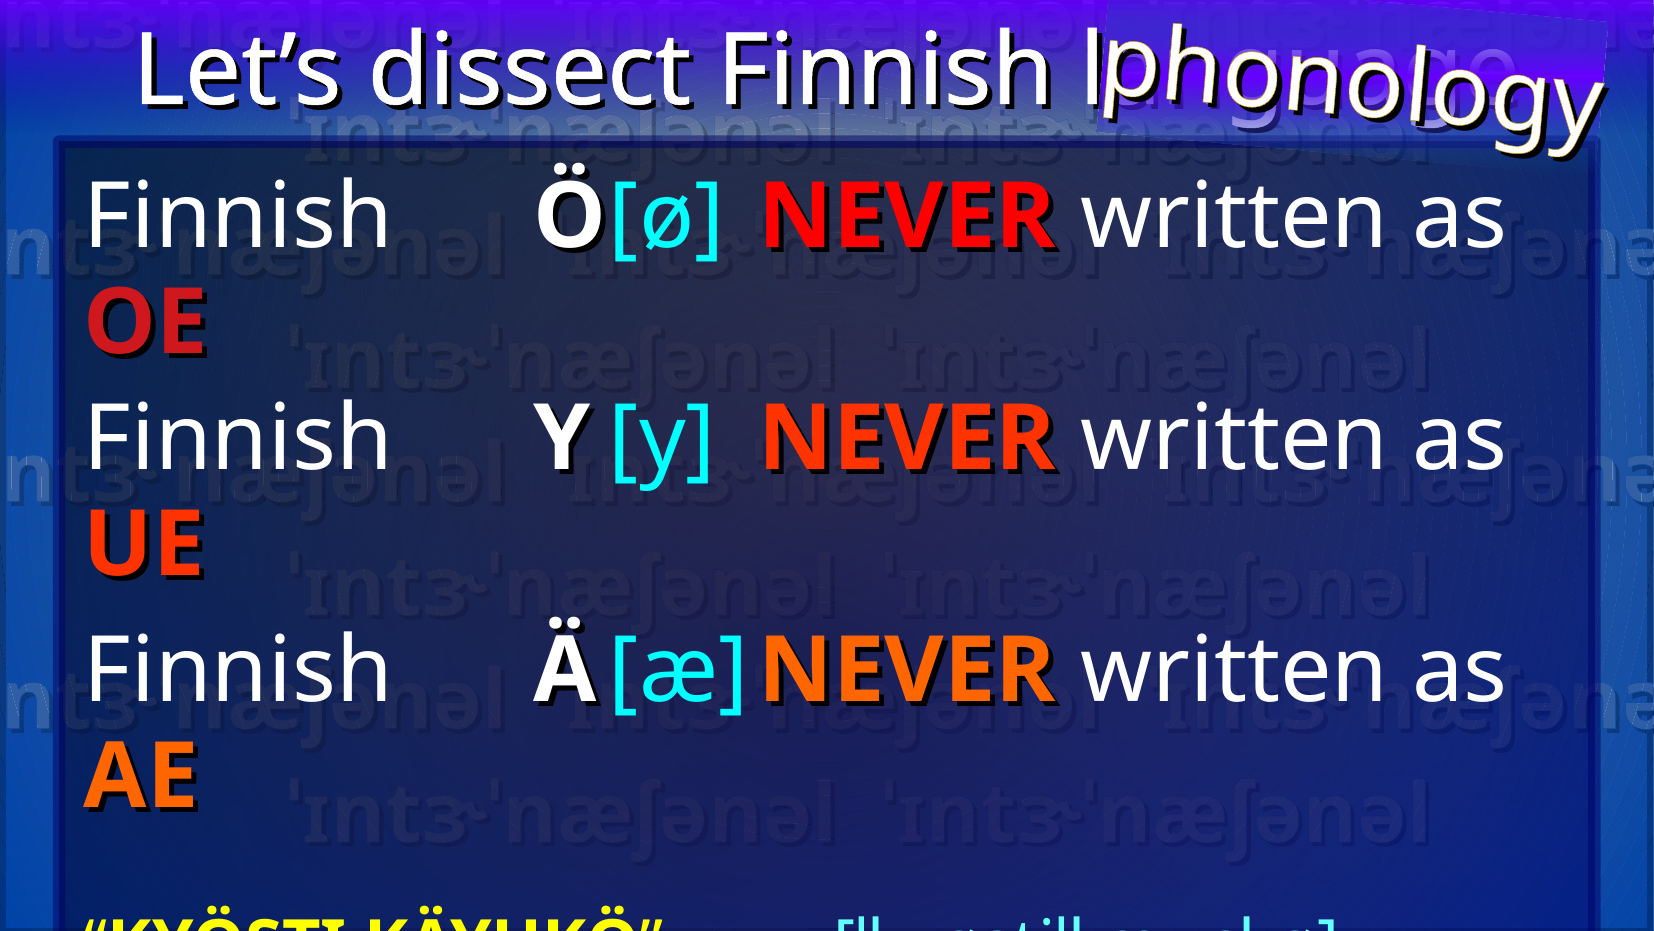

# Let’s dissect Finnish language
phonology
ˈɪntɝˈnæʃənəl ˈɪntɝˈnæʃənəl ˈɪntɝˈnæʃənəl
 ˈɪntɝˈnæʃənəl ˈɪntɝˈnæʃənəl
ˈɪntɝˈnæʃənəl ˈɪntɝˈnæʃənəl ˈɪntɝˈnæʃənəl
 ˈɪntɝˈnæʃənəl ˈɪntɝˈnæʃənəl
ˈɪntɝˈnæʃənəl ˈɪntɝˈnæʃənəl ˈɪntɝˈnæʃənəl
 ˈɪntɝˈnæʃənəl ˈɪntɝˈnæʃənəl
ˈɪntɝˈnæʃənəl ˈɪntɝˈnæʃənəl ˈɪntɝˈnæʃənəl
 ˈɪntɝˈnæʃənəl ˈɪntɝˈnæʃənəl
Finnish		Ö	[ø]	NEVER written as OE
Finnish		Y	[y]	NEVER written as UE
Finnish		Ä	[æ]	NEVER written as AE
“KYÖSTI KÄYHKÖ”			[ˈkyø̯stiˈkæɥçkø]